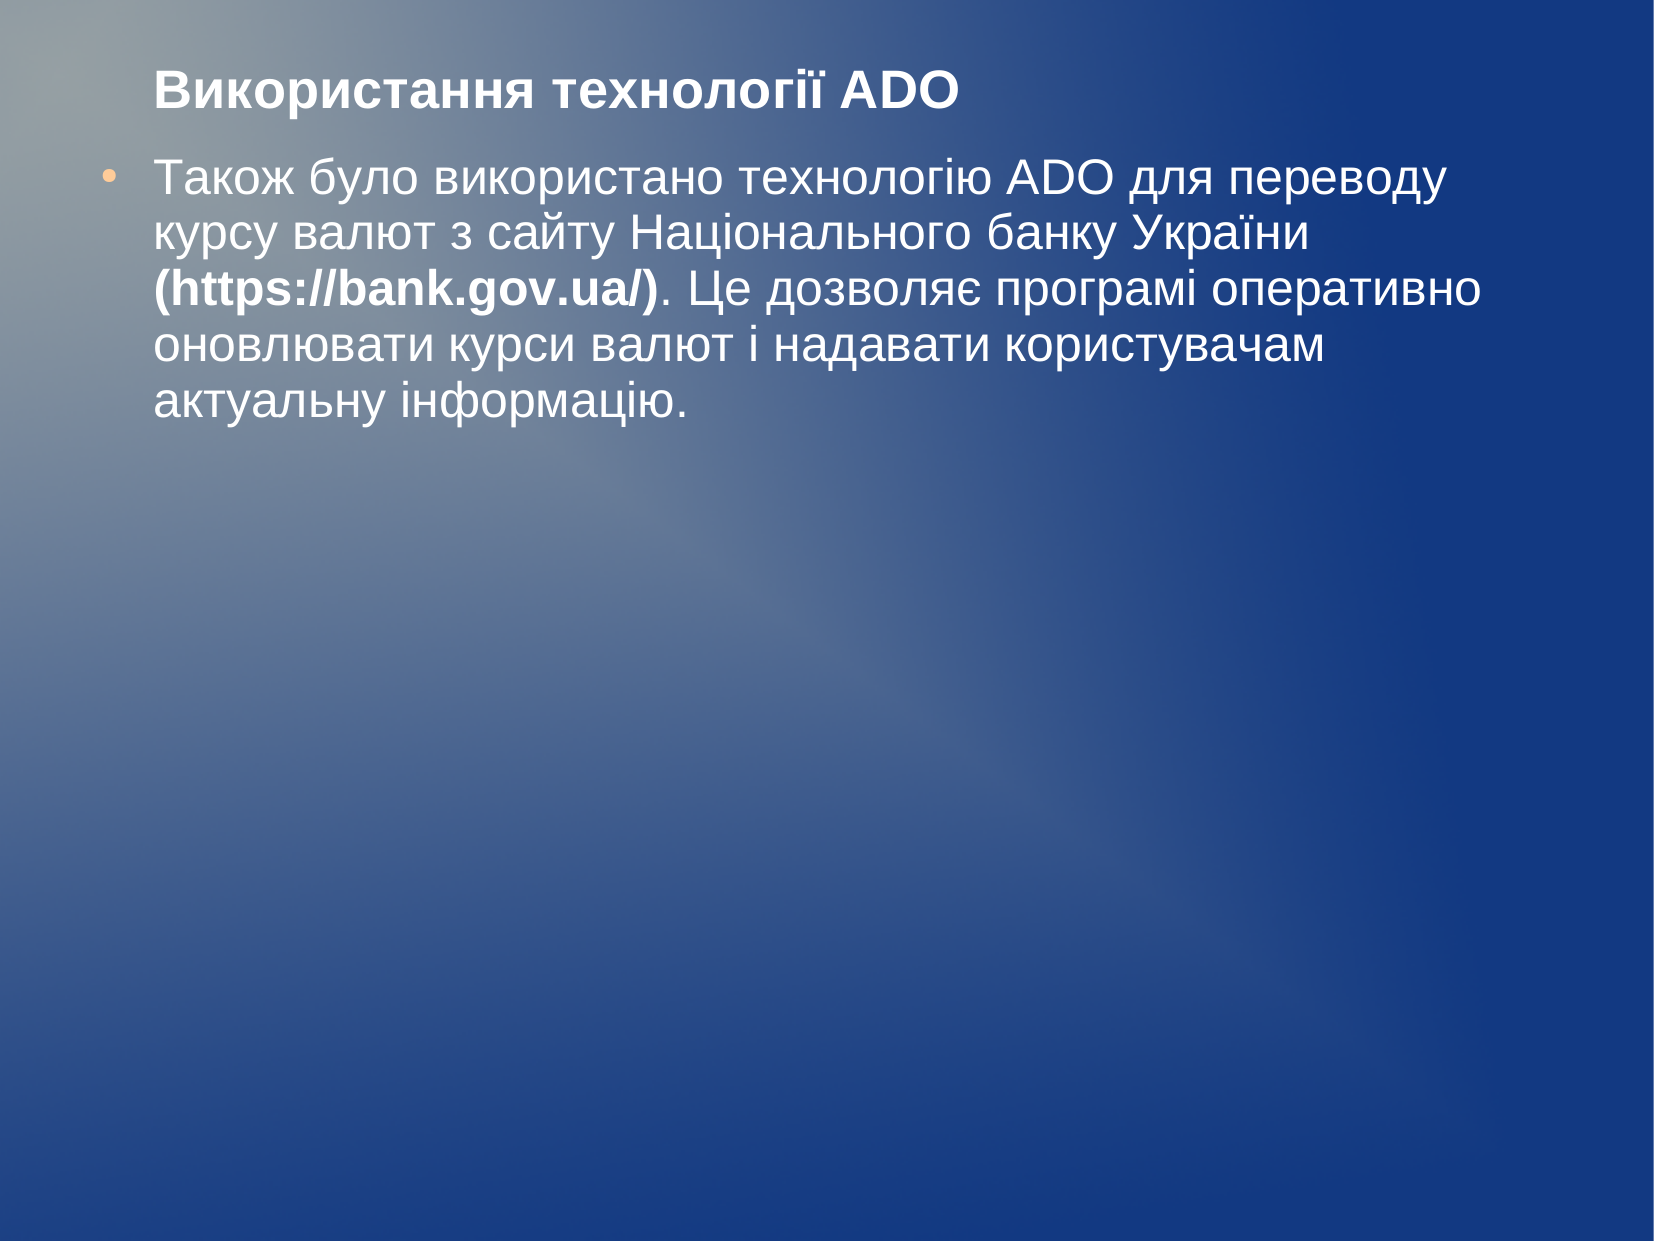

# Використання технології ADO
Також було використано технологію ADO для переводу курсу валют з сайту Національного банку України (https://bank.gov.ua/). Це дозволяє програмі оперативно оновлювати курси валют і надавати користувачам актуальну інформацію.